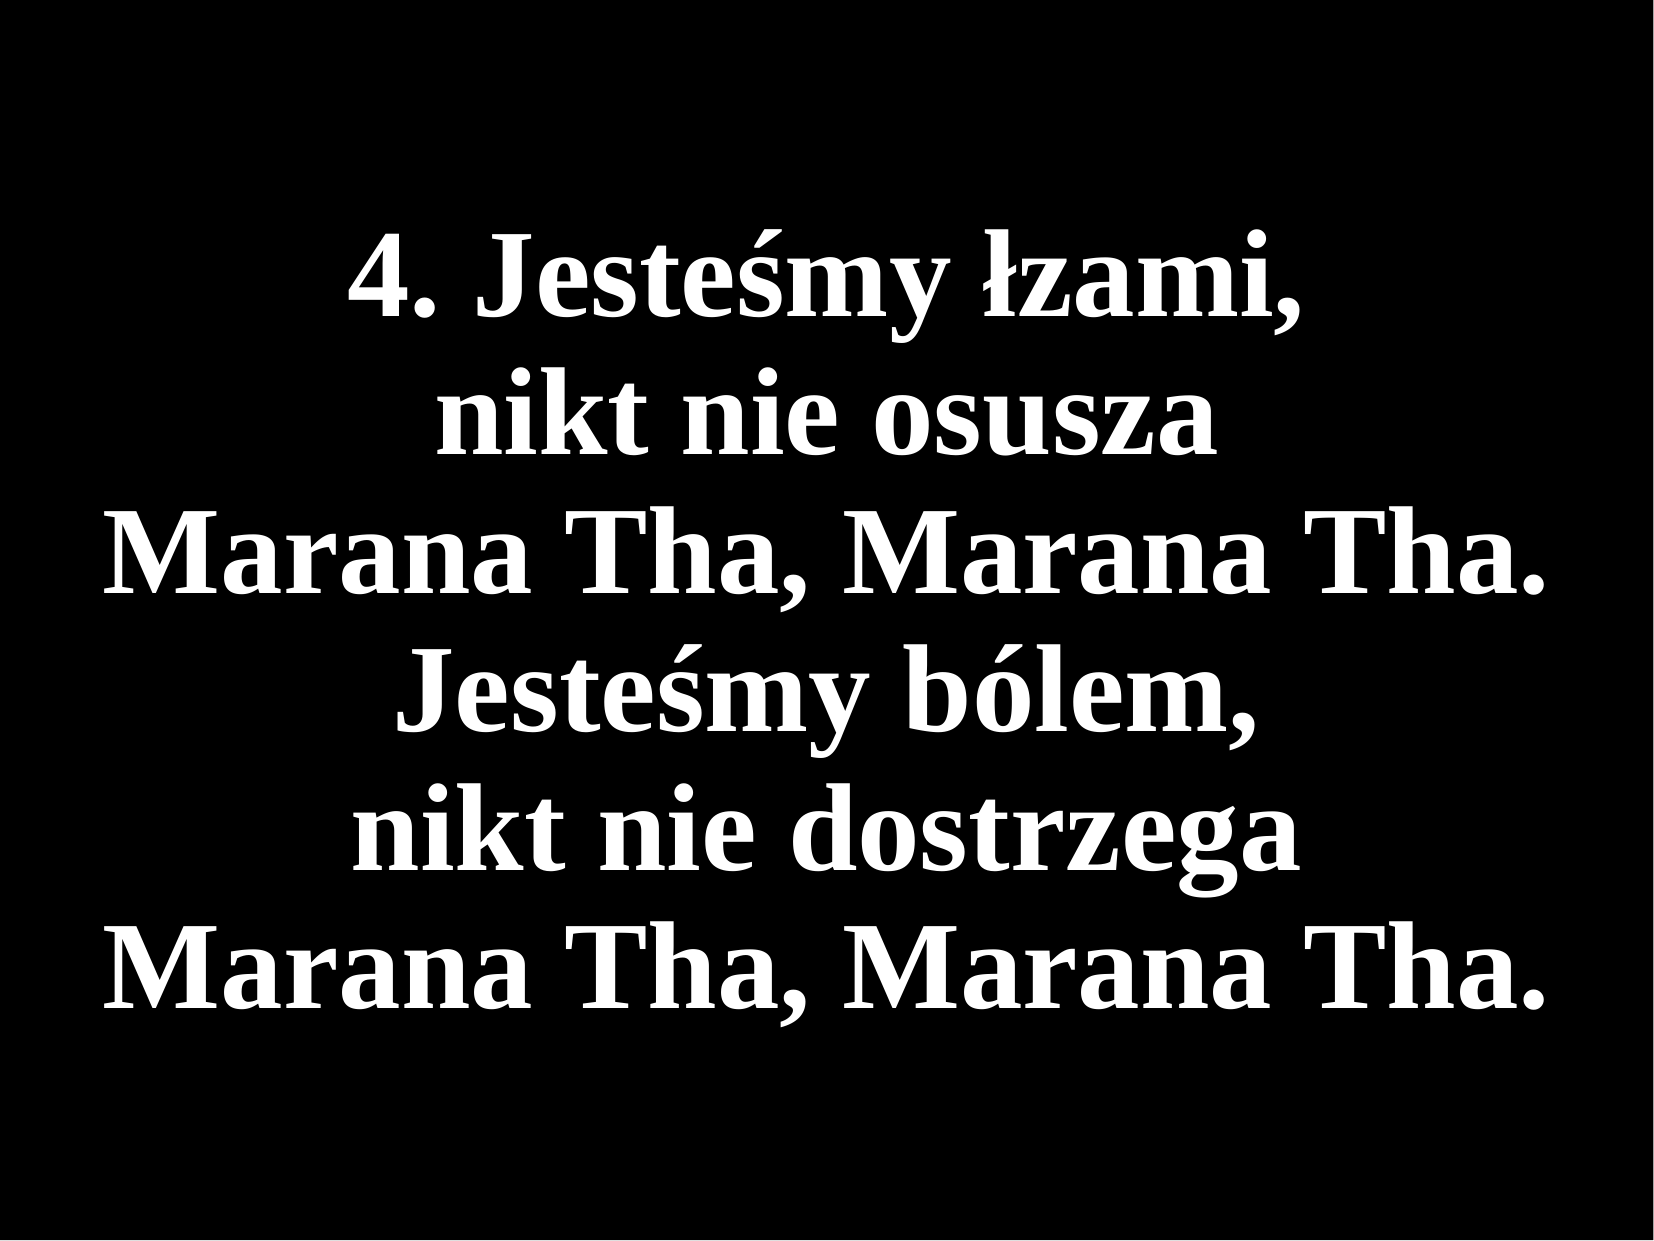

# 4. Jesteśmy łzami, nikt nie osusza Marana Tha, Marana Tha. Jesteśmy bólem, nikt nie dostrzega Marana Tha, Marana Tha.